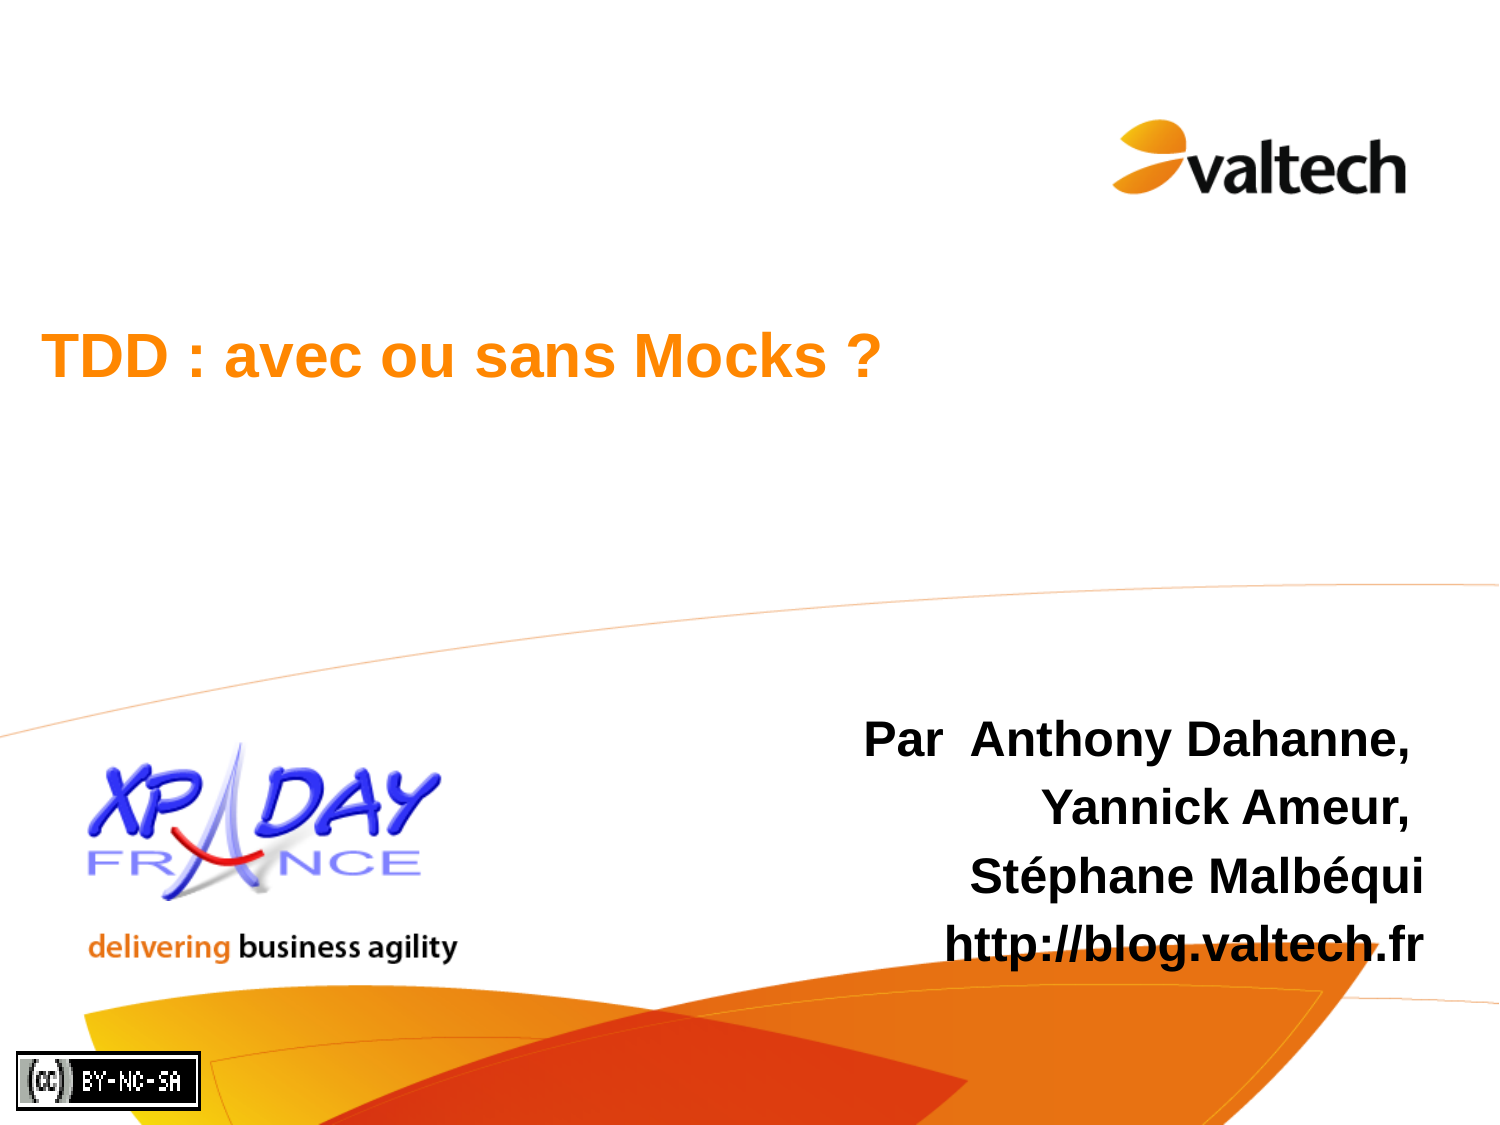

# TDD : avec ou sans Mocks ?
Par Anthony Dahanne,
Yannick Ameur,
Stéphane Malbéqui
http://blog.valtech.fr